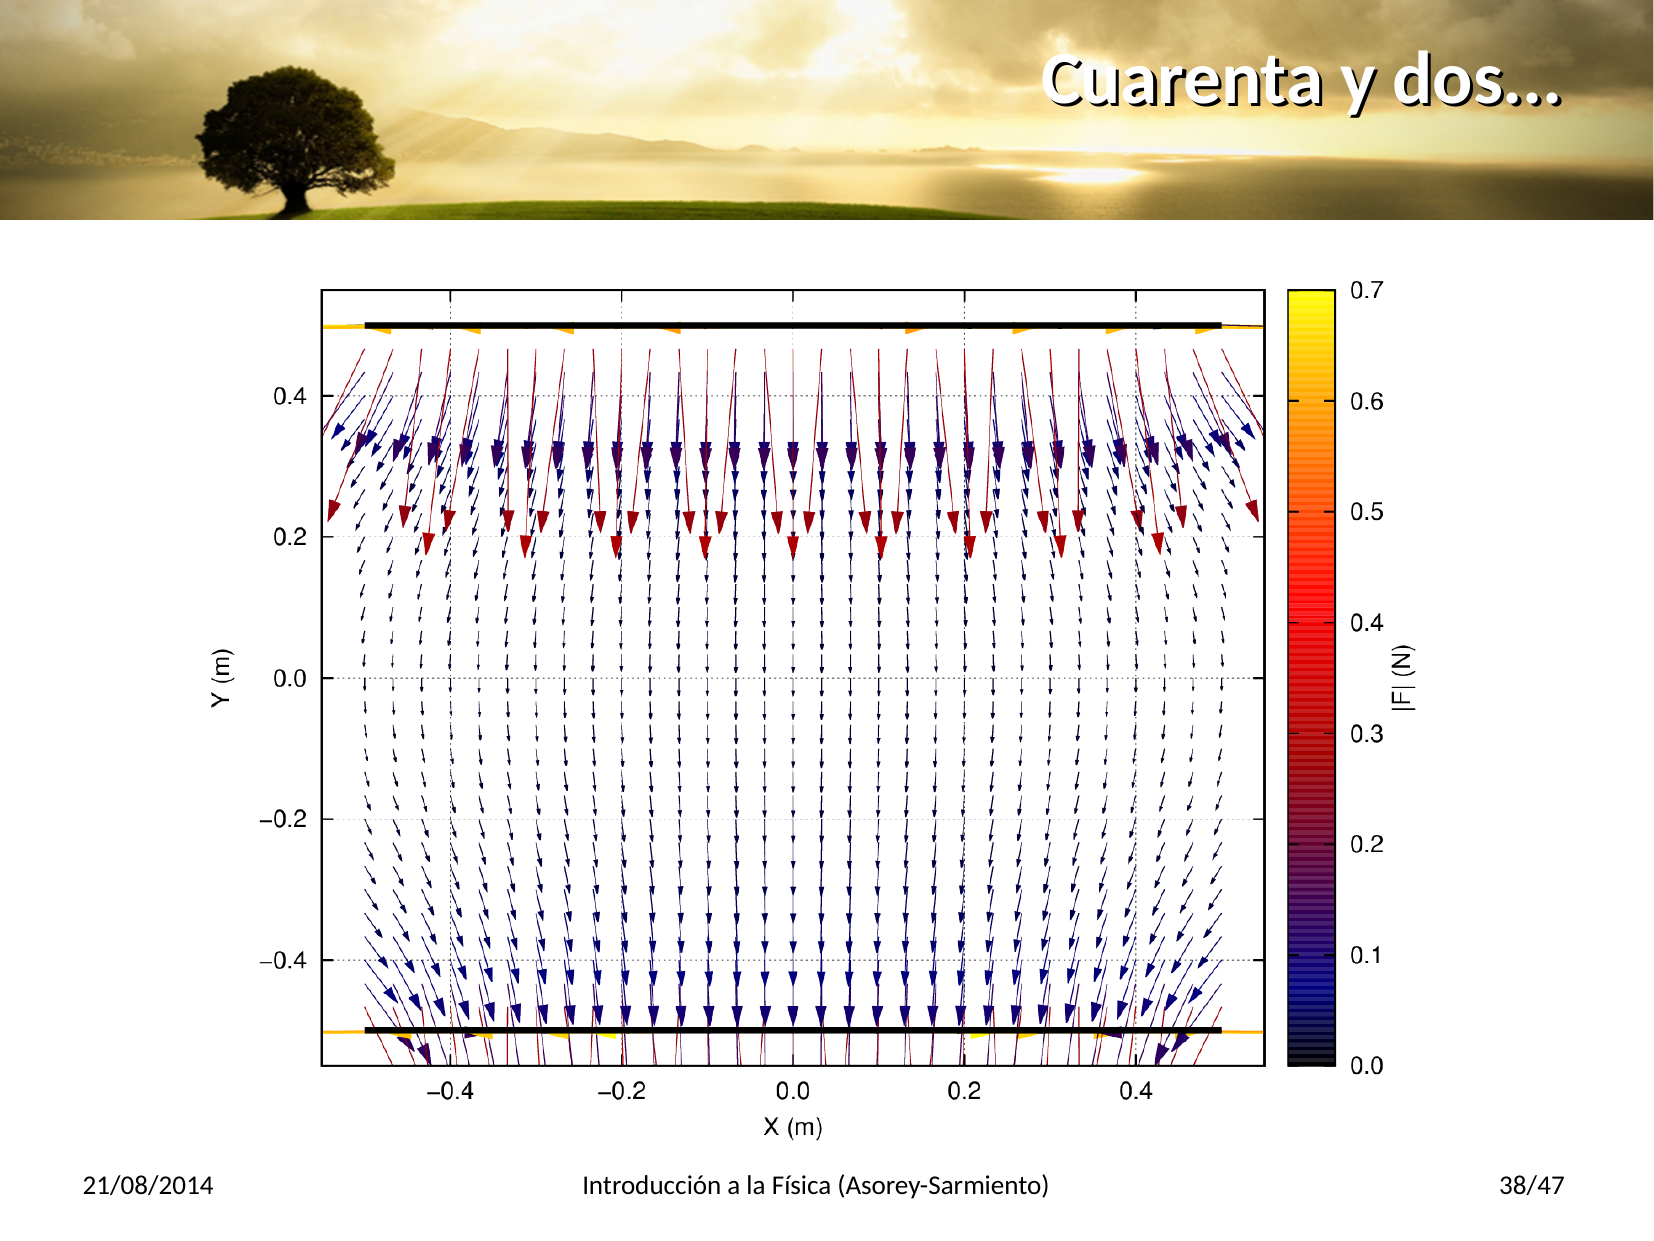

# Cuarenta y dos...
21/08/2014
Introducción a la Física (Asorey-Sarmiento)
38